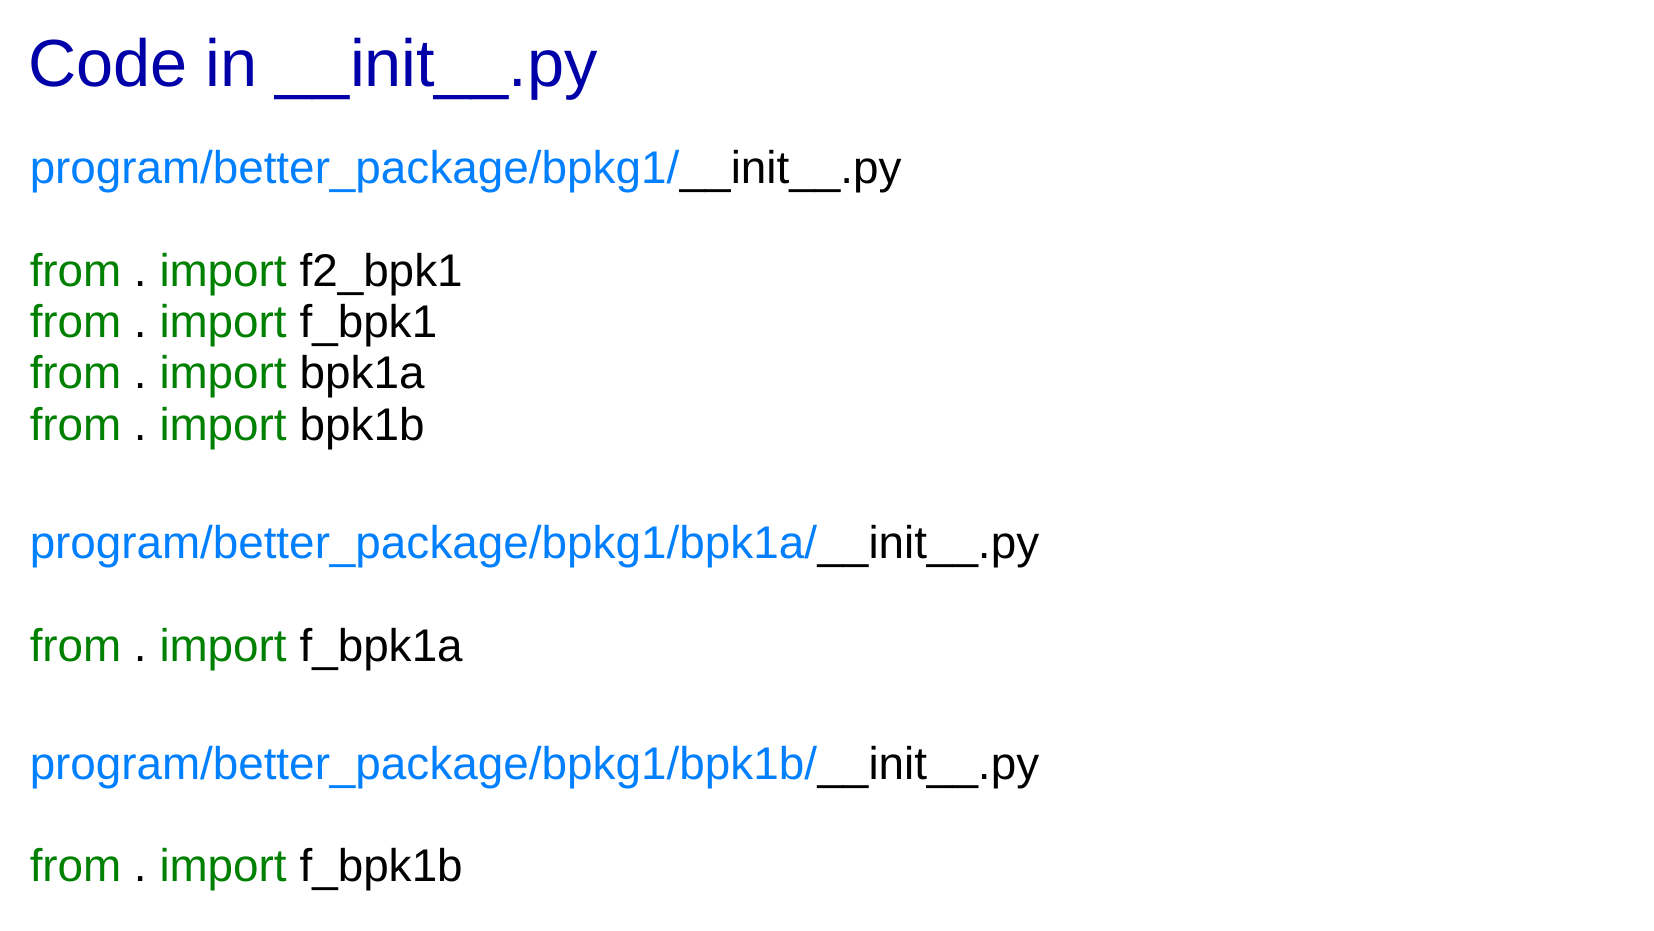

# Code in __init__.py
program/better_package/bpkg1/__init__.py
from . import f2_bpk1
from . import f_bpk1
from . import bpk1a
from . import bpk1b
program/better_package/bpkg1/bpk1a/__init__.py
from . import f_bpk1a
program/better_package/bpkg1/bpk1b/__init__.py
from . import f_bpk1b